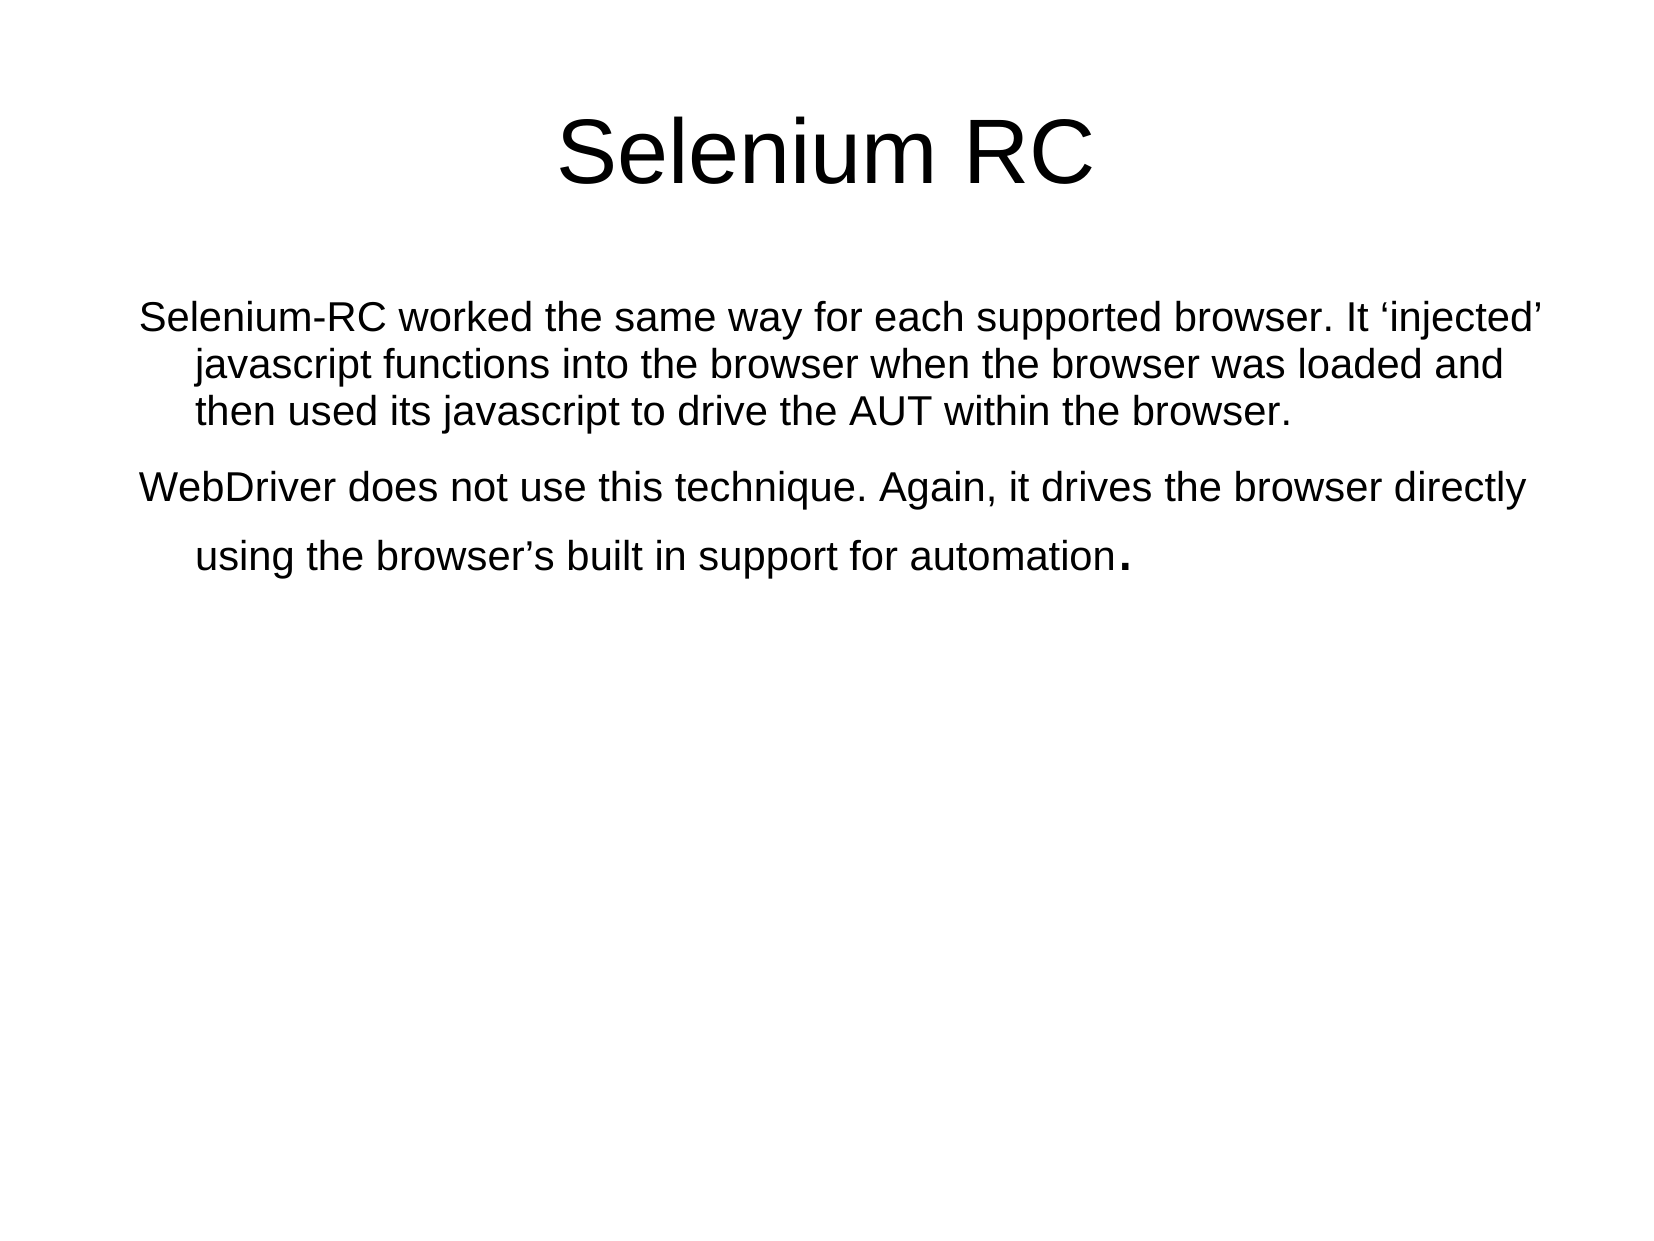

# Selenium RC
Selenium-RC worked the same way for each supported browser. It ‘injected’ javascript functions into the browser when the browser was loaded and then used its javascript to drive the AUT within the browser.
WebDriver does not use this technique. Again, it drives the browser directly using the browser’s built in support for automation.